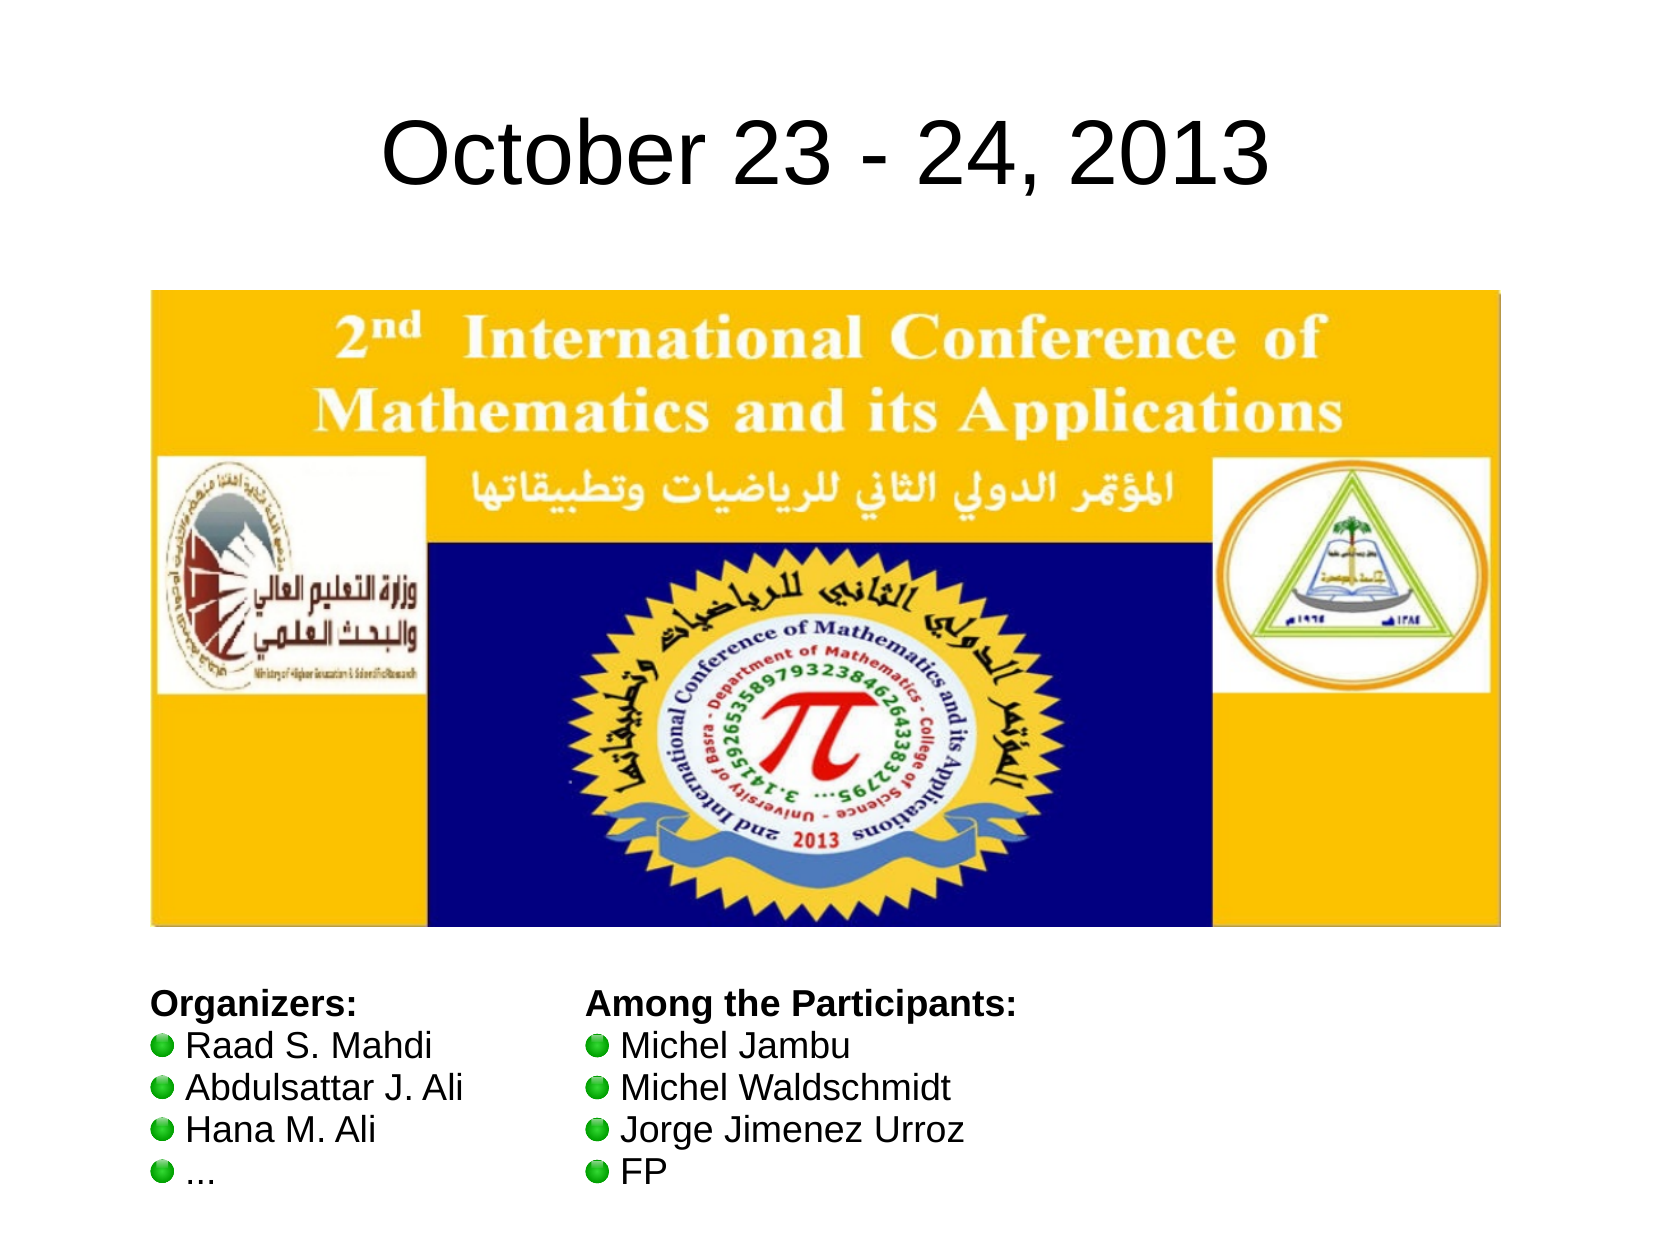

October 23 - 24, 2013
#
Organizers:
Raad S. Mahdi
Abdulsattar J. Ali
Hana M. Ali
...
Among the Participants:
Michel Jambu
Michel Waldschmidt
Jorge Jimenez Urroz
FP